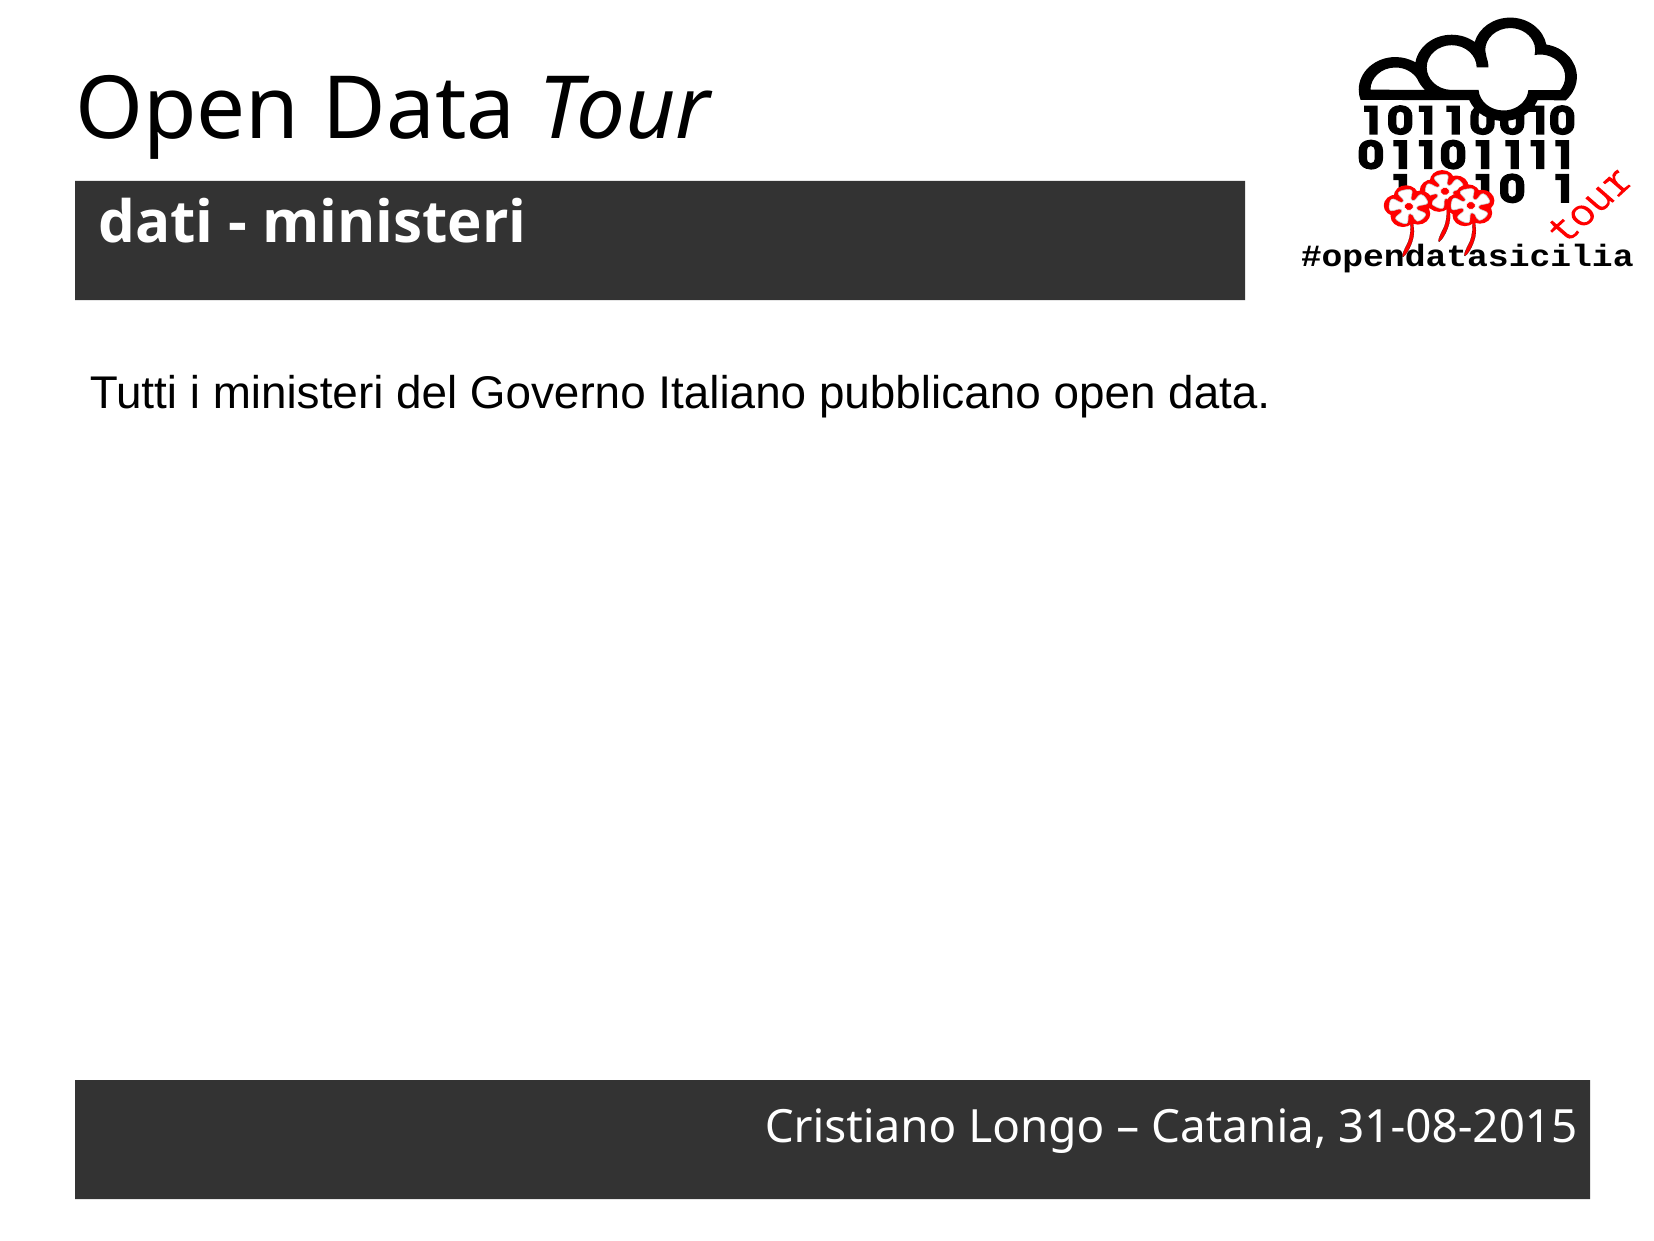

# Open Data Tour
 dati - ministeri
Tutti i ministeri del Governo Italiano pubblicano open data.
 Cristiano Longo – Catania, 31-08-2015